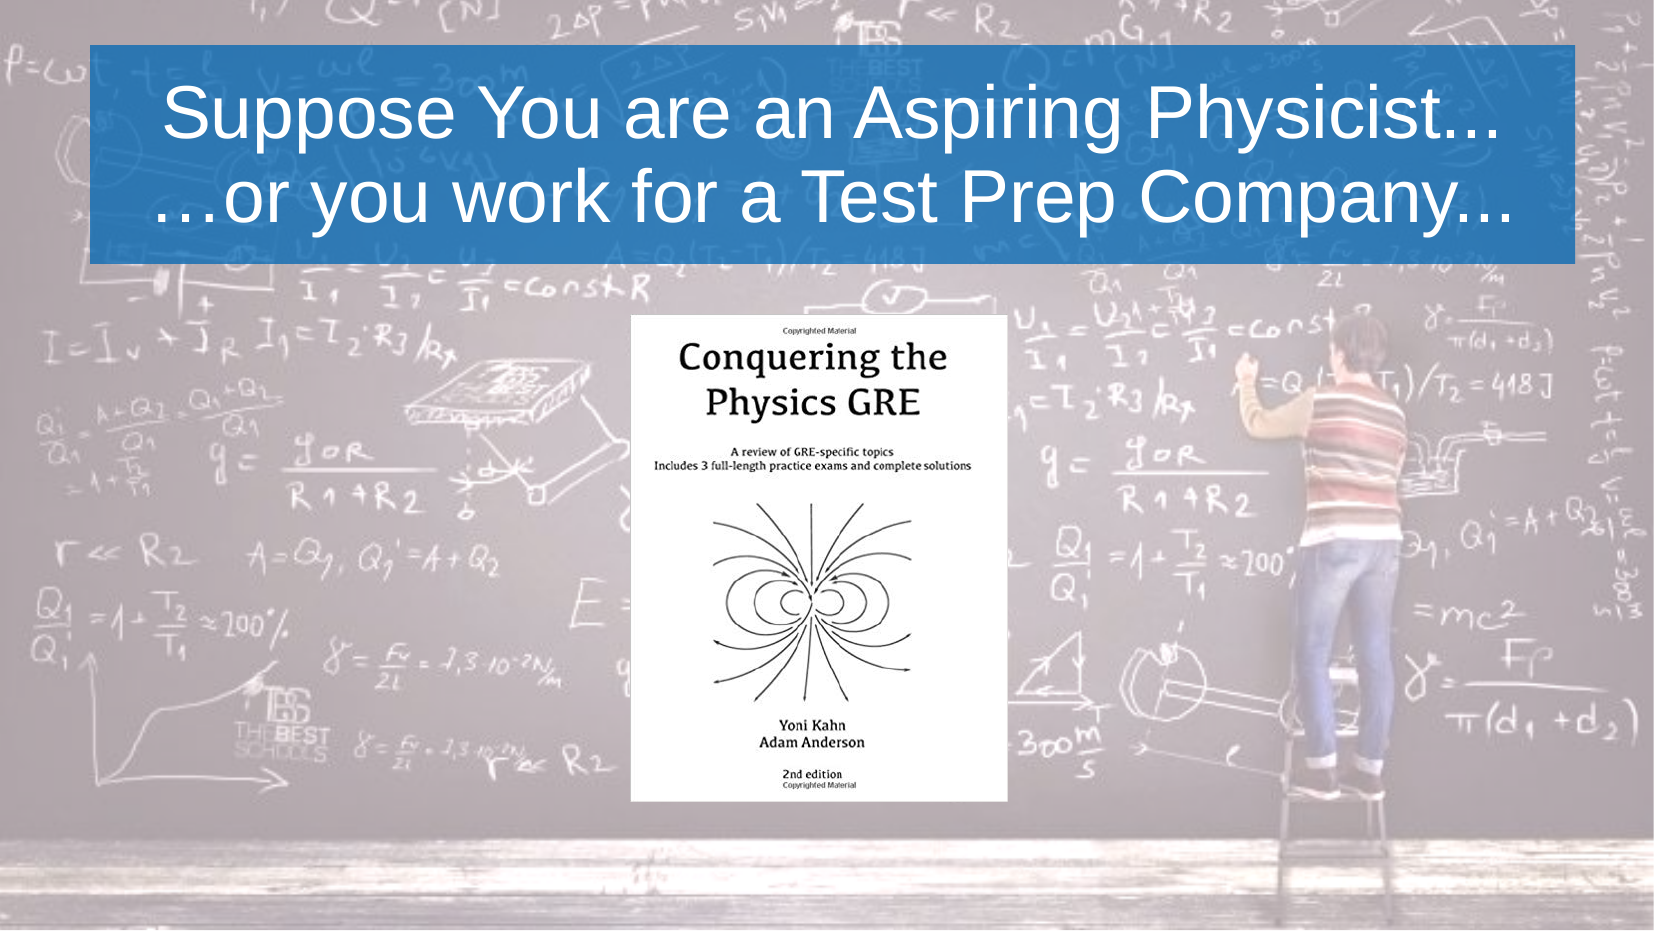

# Suppose You are an Aspiring Physicist... …or you work for a Test Prep Company...